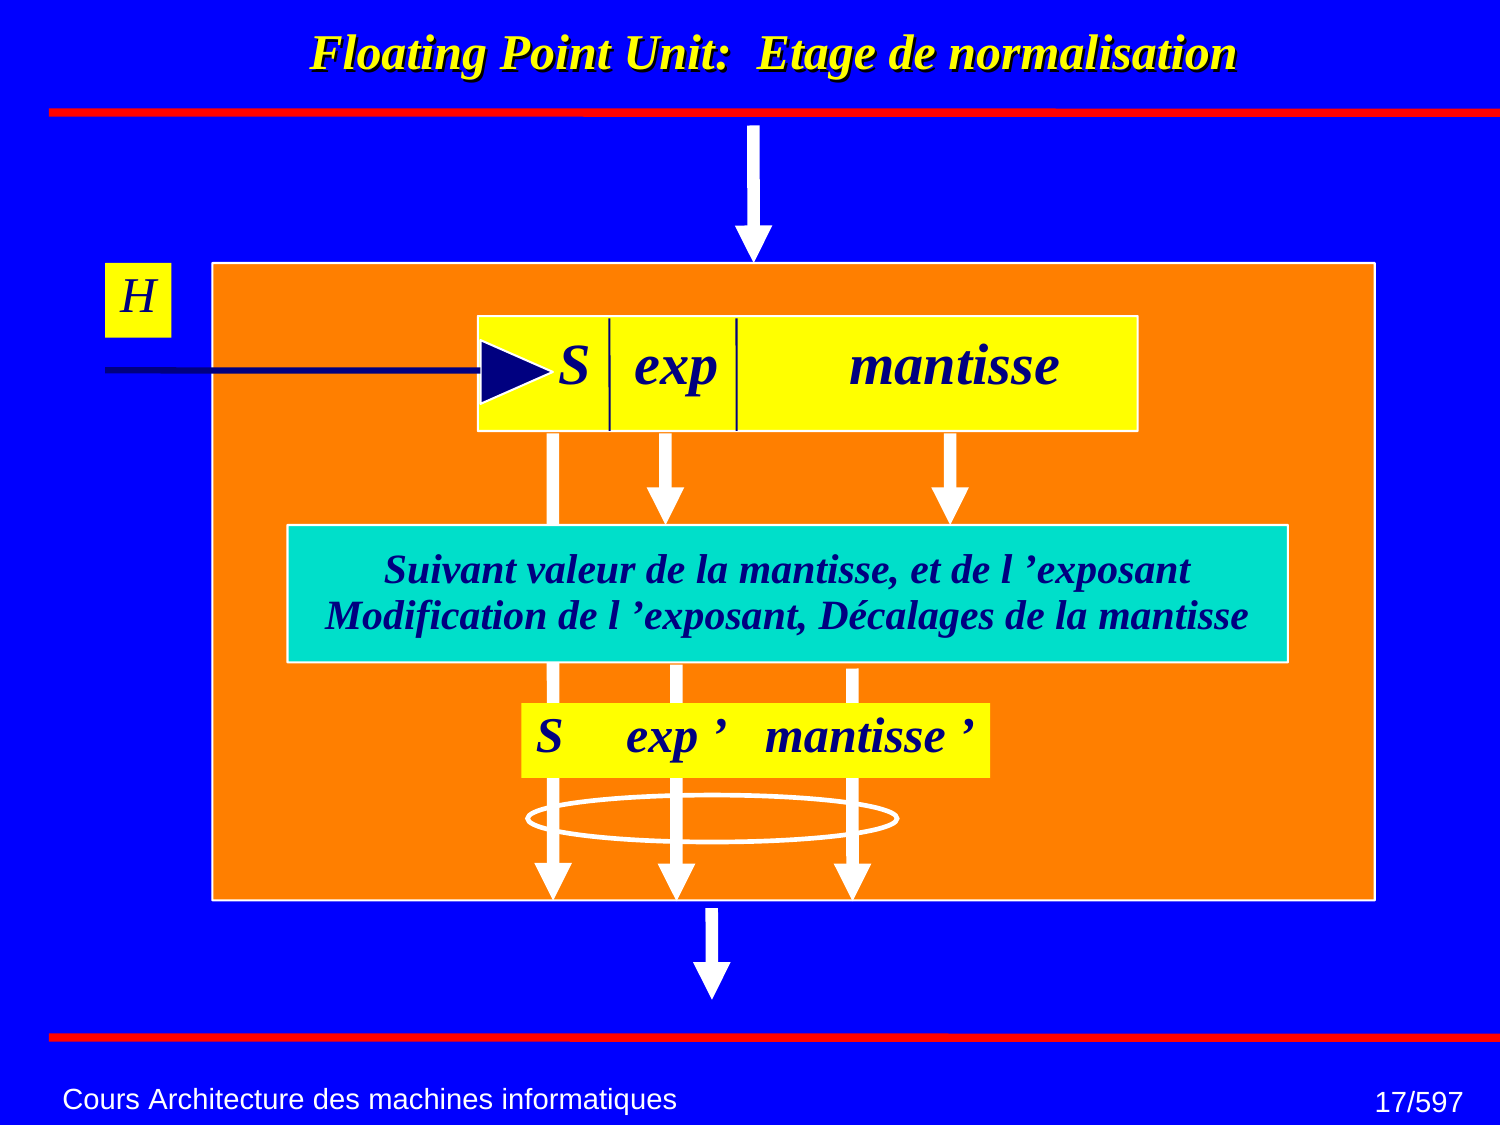

# Floating Point Unit: Etage de normalisation
H
 S exp mantisse
Suivant valeur de la mantisse, et de l ’exposant
Modification de l ’exposant, Décalages de la mantisse
S  exp ’ mantisse ’